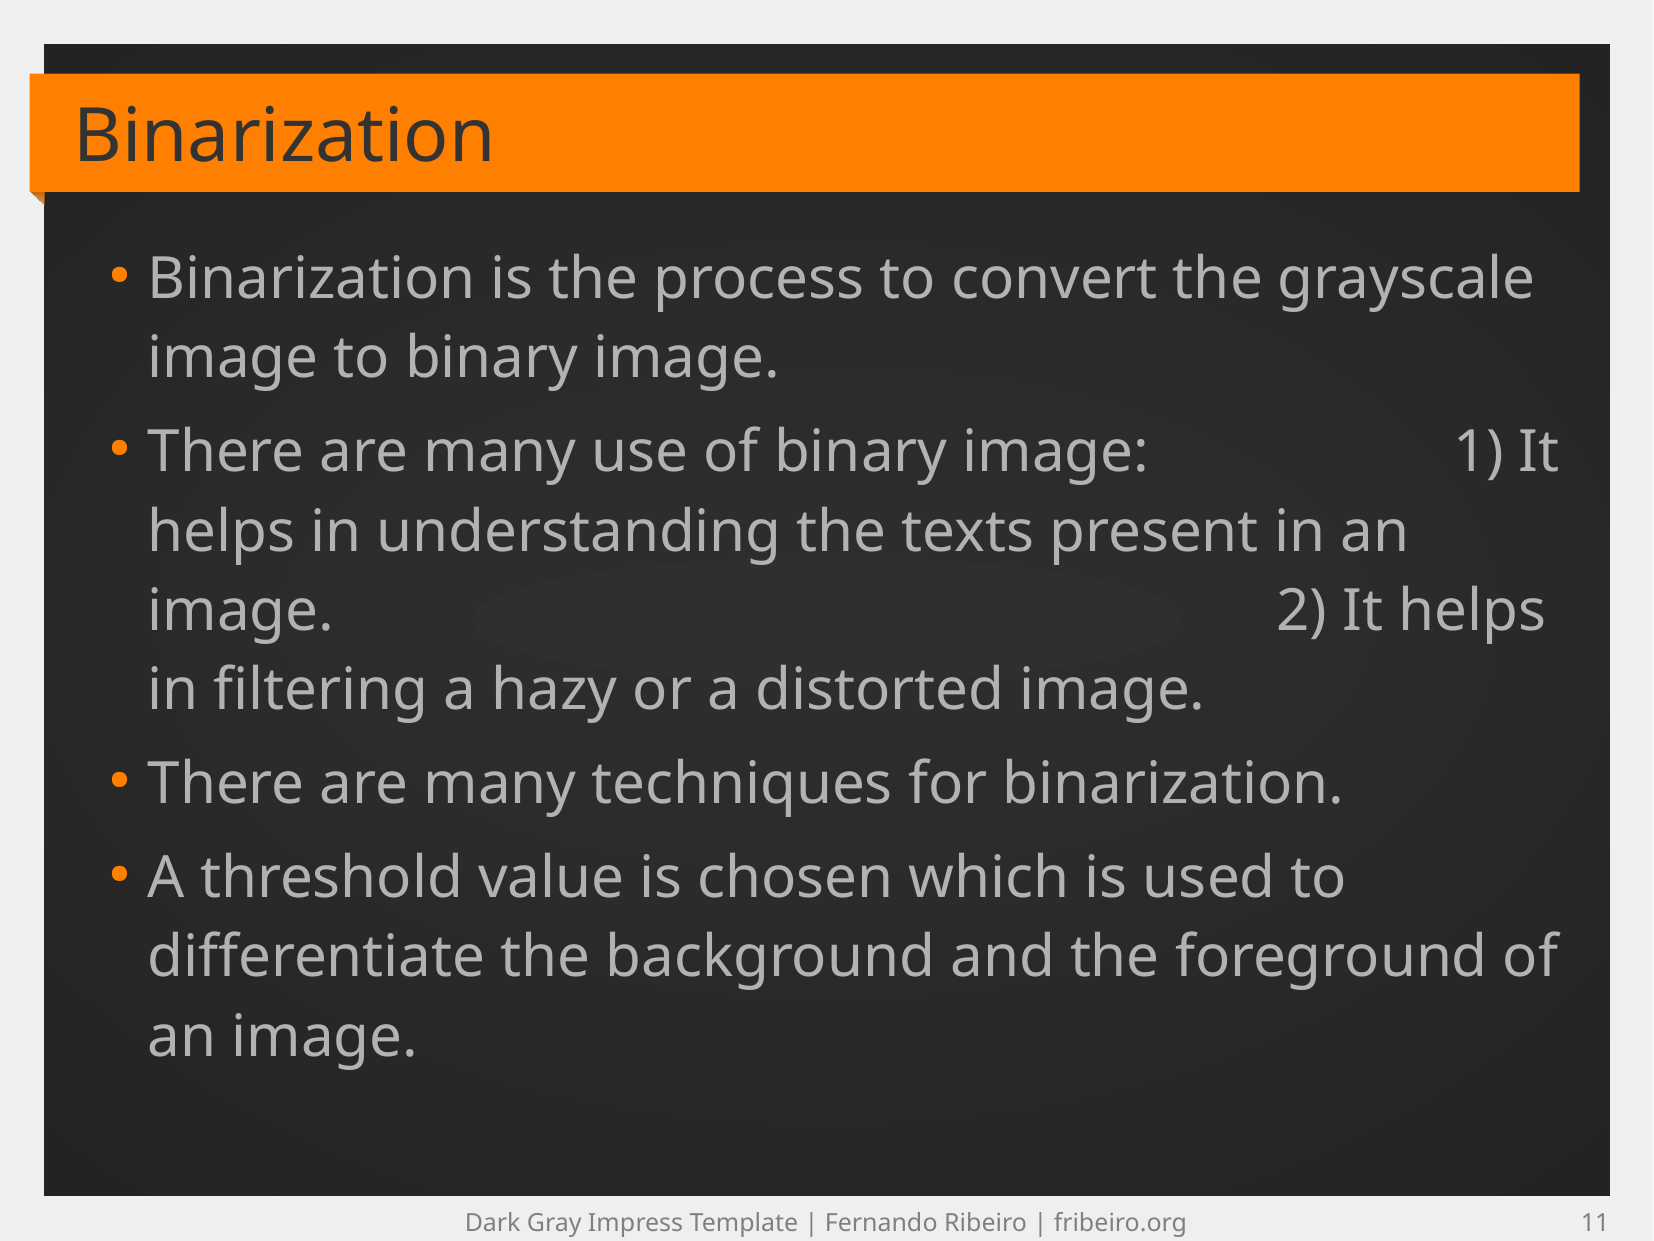

# Binarization
Binarization is the process to convert the grayscale image to binary image.
There are many use of binary image: 1) It helps in understanding the texts present in an image. 2) It helps in filtering a hazy or a distorted image.
There are many techniques for binarization.
A threshold value is chosen which is used to differentiate the background and the foreground of an image.
Dark Gray Impress Template | Fernando Ribeiro | fribeiro.org
11